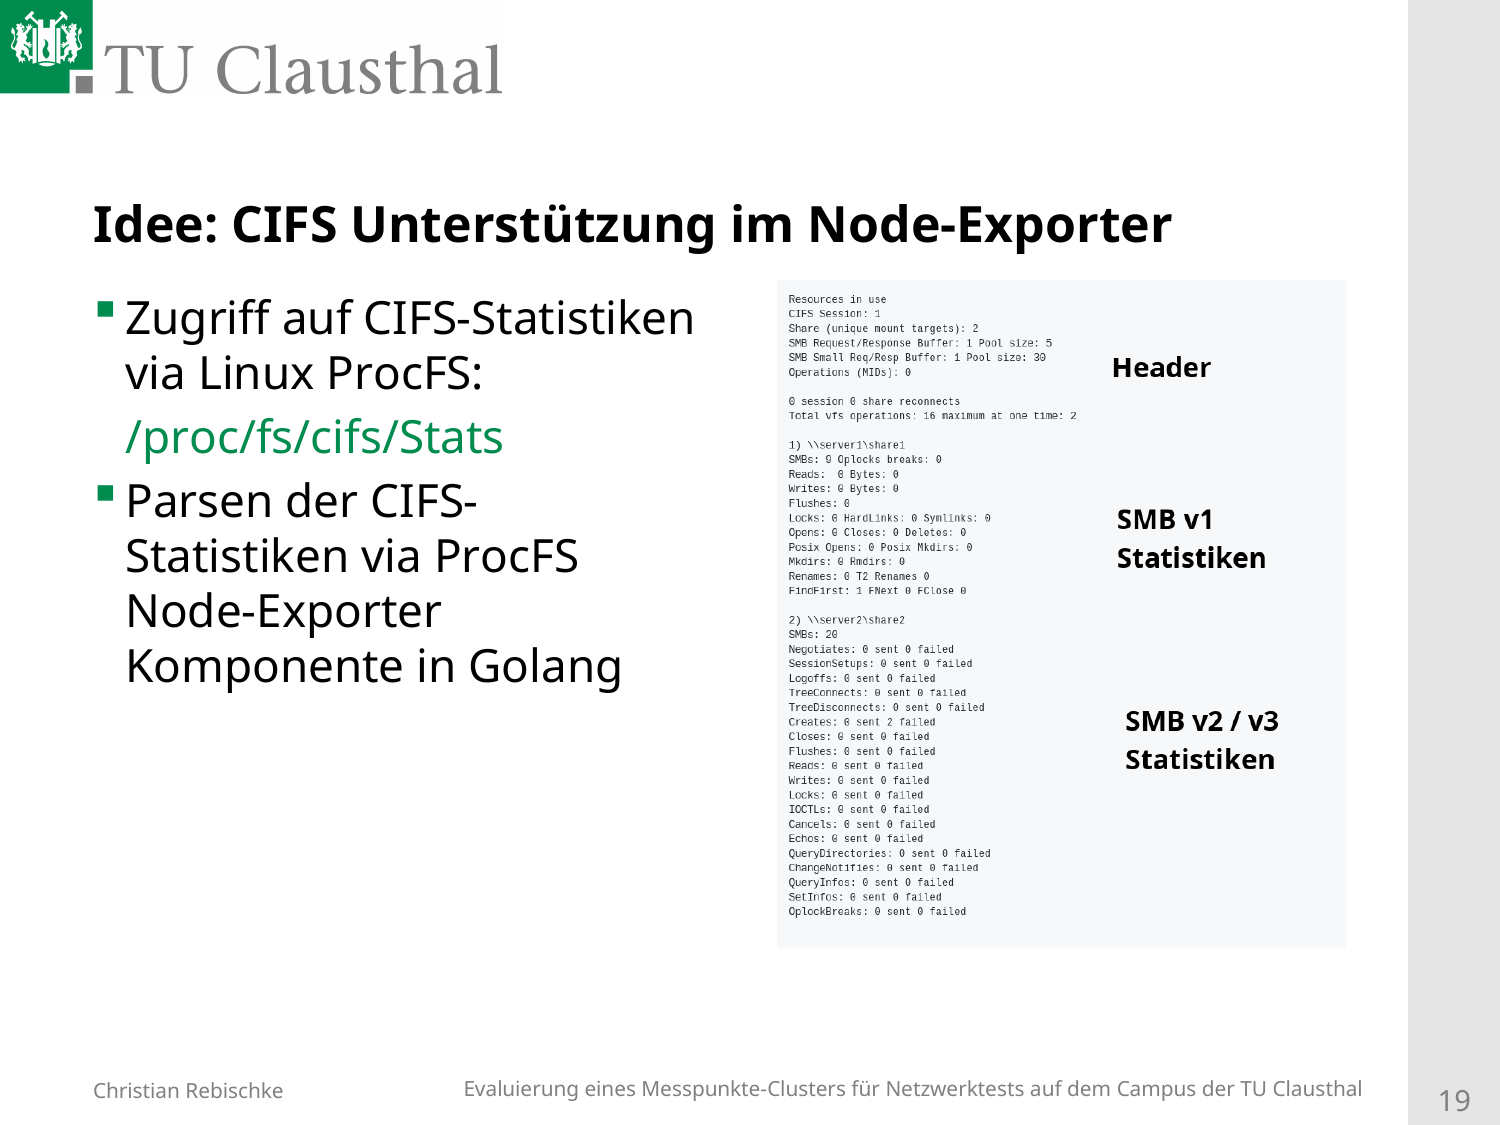

# Idee: CIFS Unterstützung im Node-Exporter
Zugriff auf CIFS-Statistiken via Linux ProcFS:
/proc/fs/cifs/Stats
Parsen der CIFS-Statistiken via ProcFS Node-Exporter Komponente in Golang